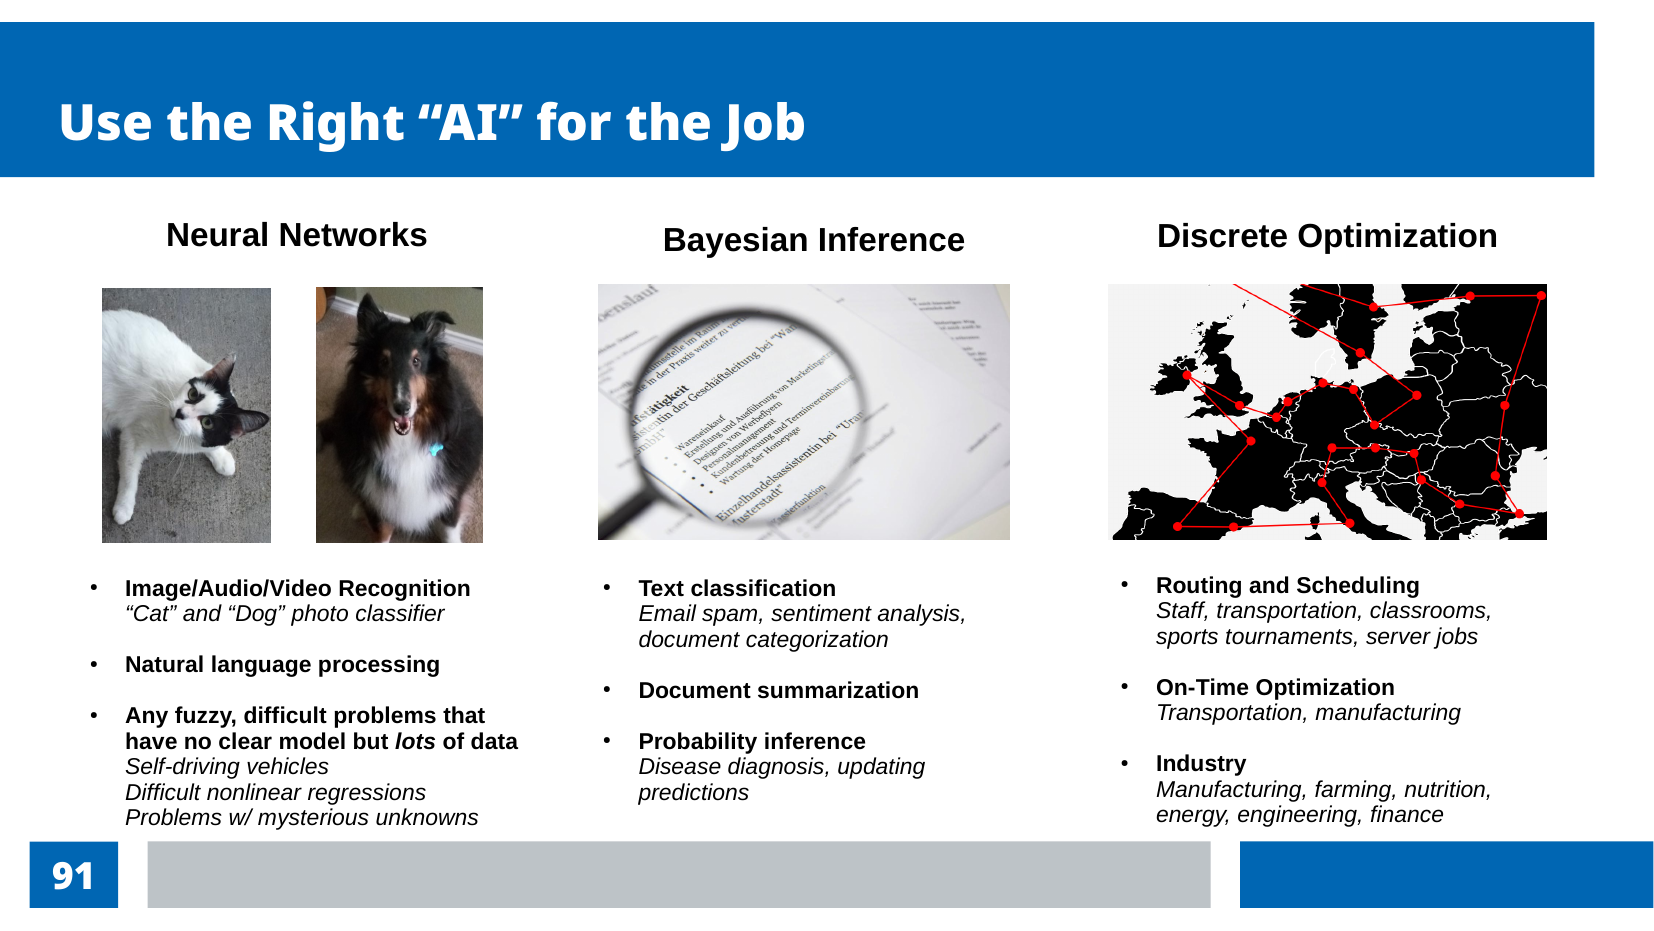

# Use the Right “AI” for the Job
 Neural Networks
Discrete Optimization
Bayesian Inference
Routing and Scheduling
Staff, transportation, classrooms, sports tournaments, server jobs
On-Time Optimization
Transportation, manufacturing
Industry
Manufacturing, farming, nutrition, energy, engineering, finance
Image/Audio/Video Recognition
“Cat” and “Dog” photo classifier
Natural language processing
Any fuzzy, difficult problems that have no clear model but lots of data
Self-driving vehicles
Difficult nonlinear regressions
Problems w/ mysterious unknowns
Text classification
Email spam, sentiment analysis, document categorization
Document summarization
Probability inference
Disease diagnosis, updating predictions
91